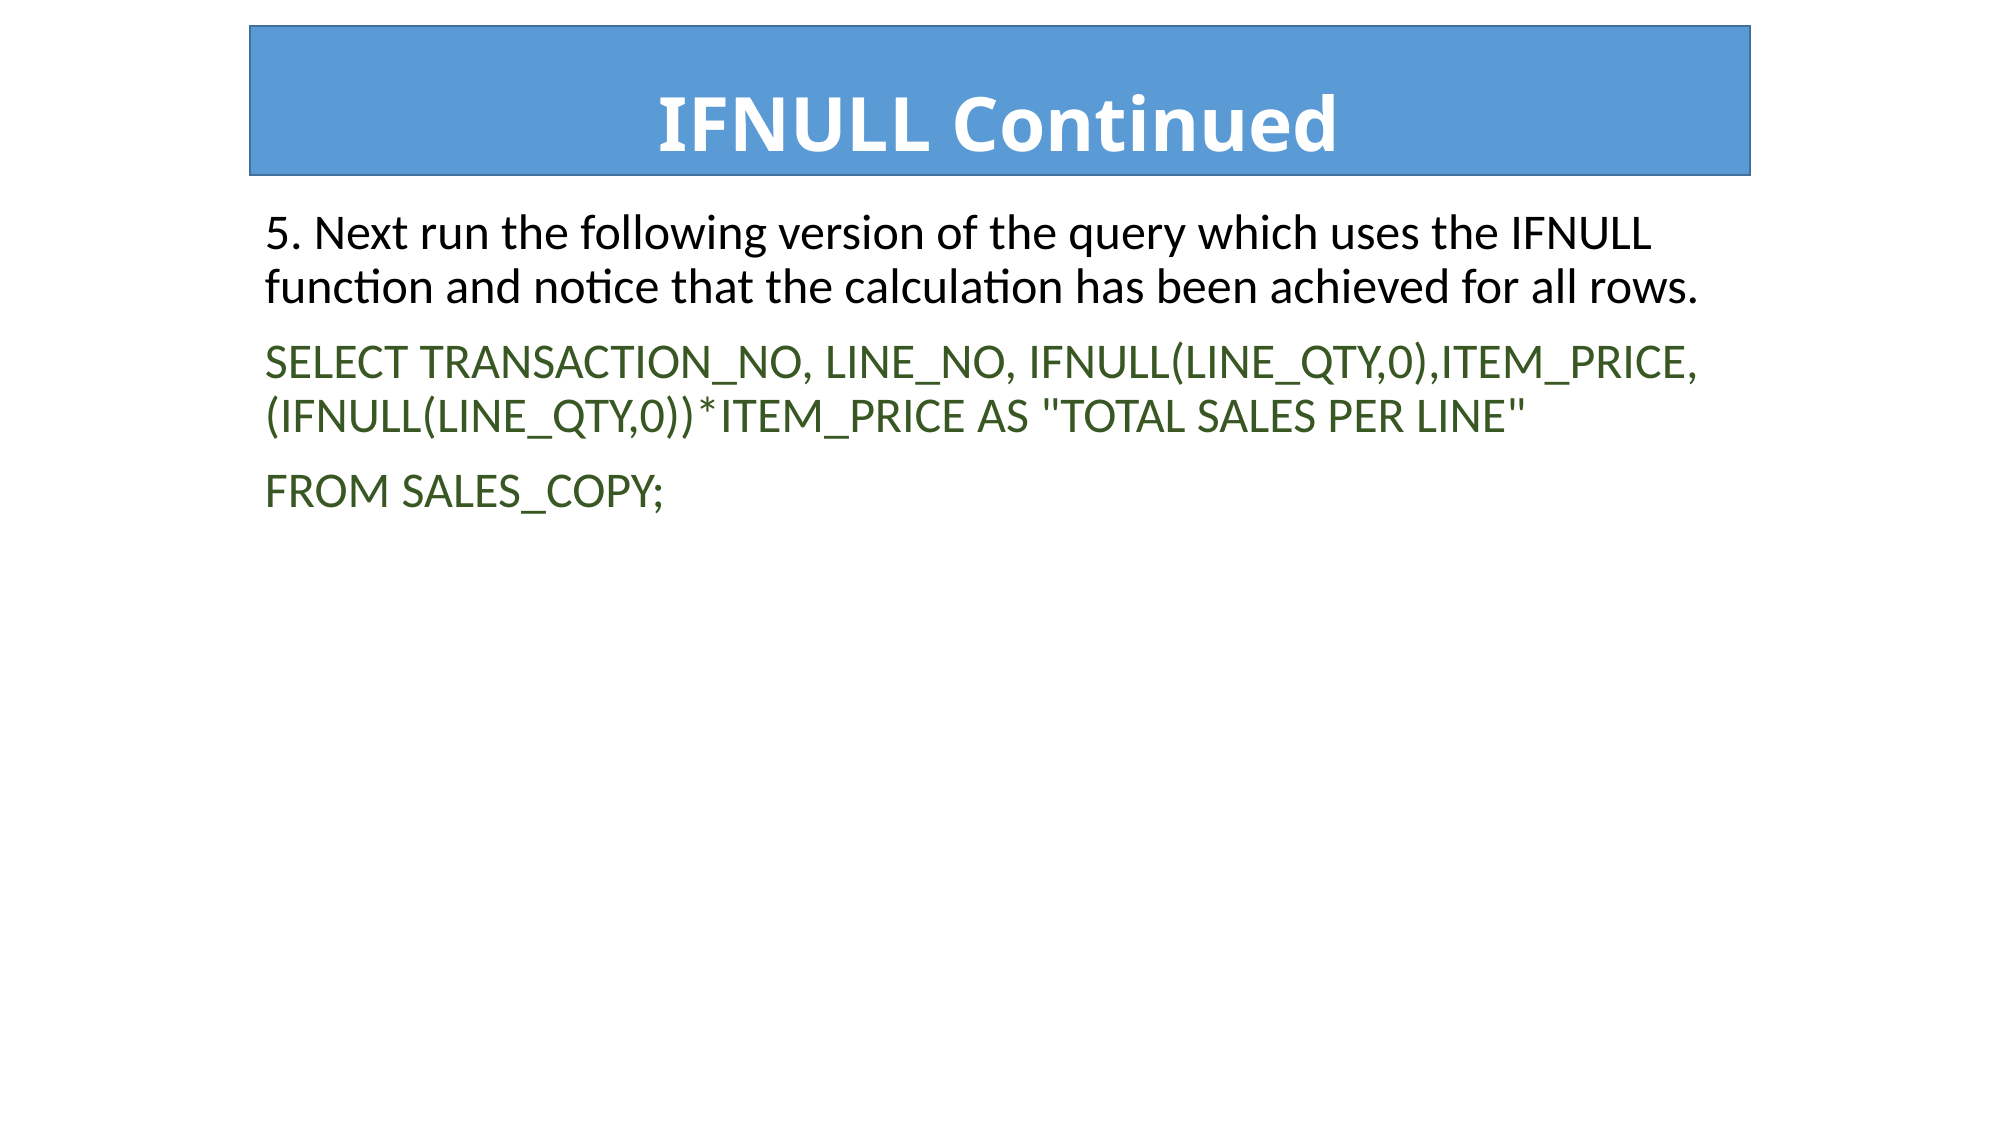

# IFNULL Continued
5. Next run the following version of the query which uses the IFNULL function and notice that the calculation has been achieved for all rows.
SELECT TRANSACTION_NO, LINE_NO, IFNULL(LINE_QTY,0),ITEM_PRICE,(IFNULL(LINE_QTY,0))*ITEM_PRICE AS "TOTAL SALES PER LINE"
FROM SALES_COPY;